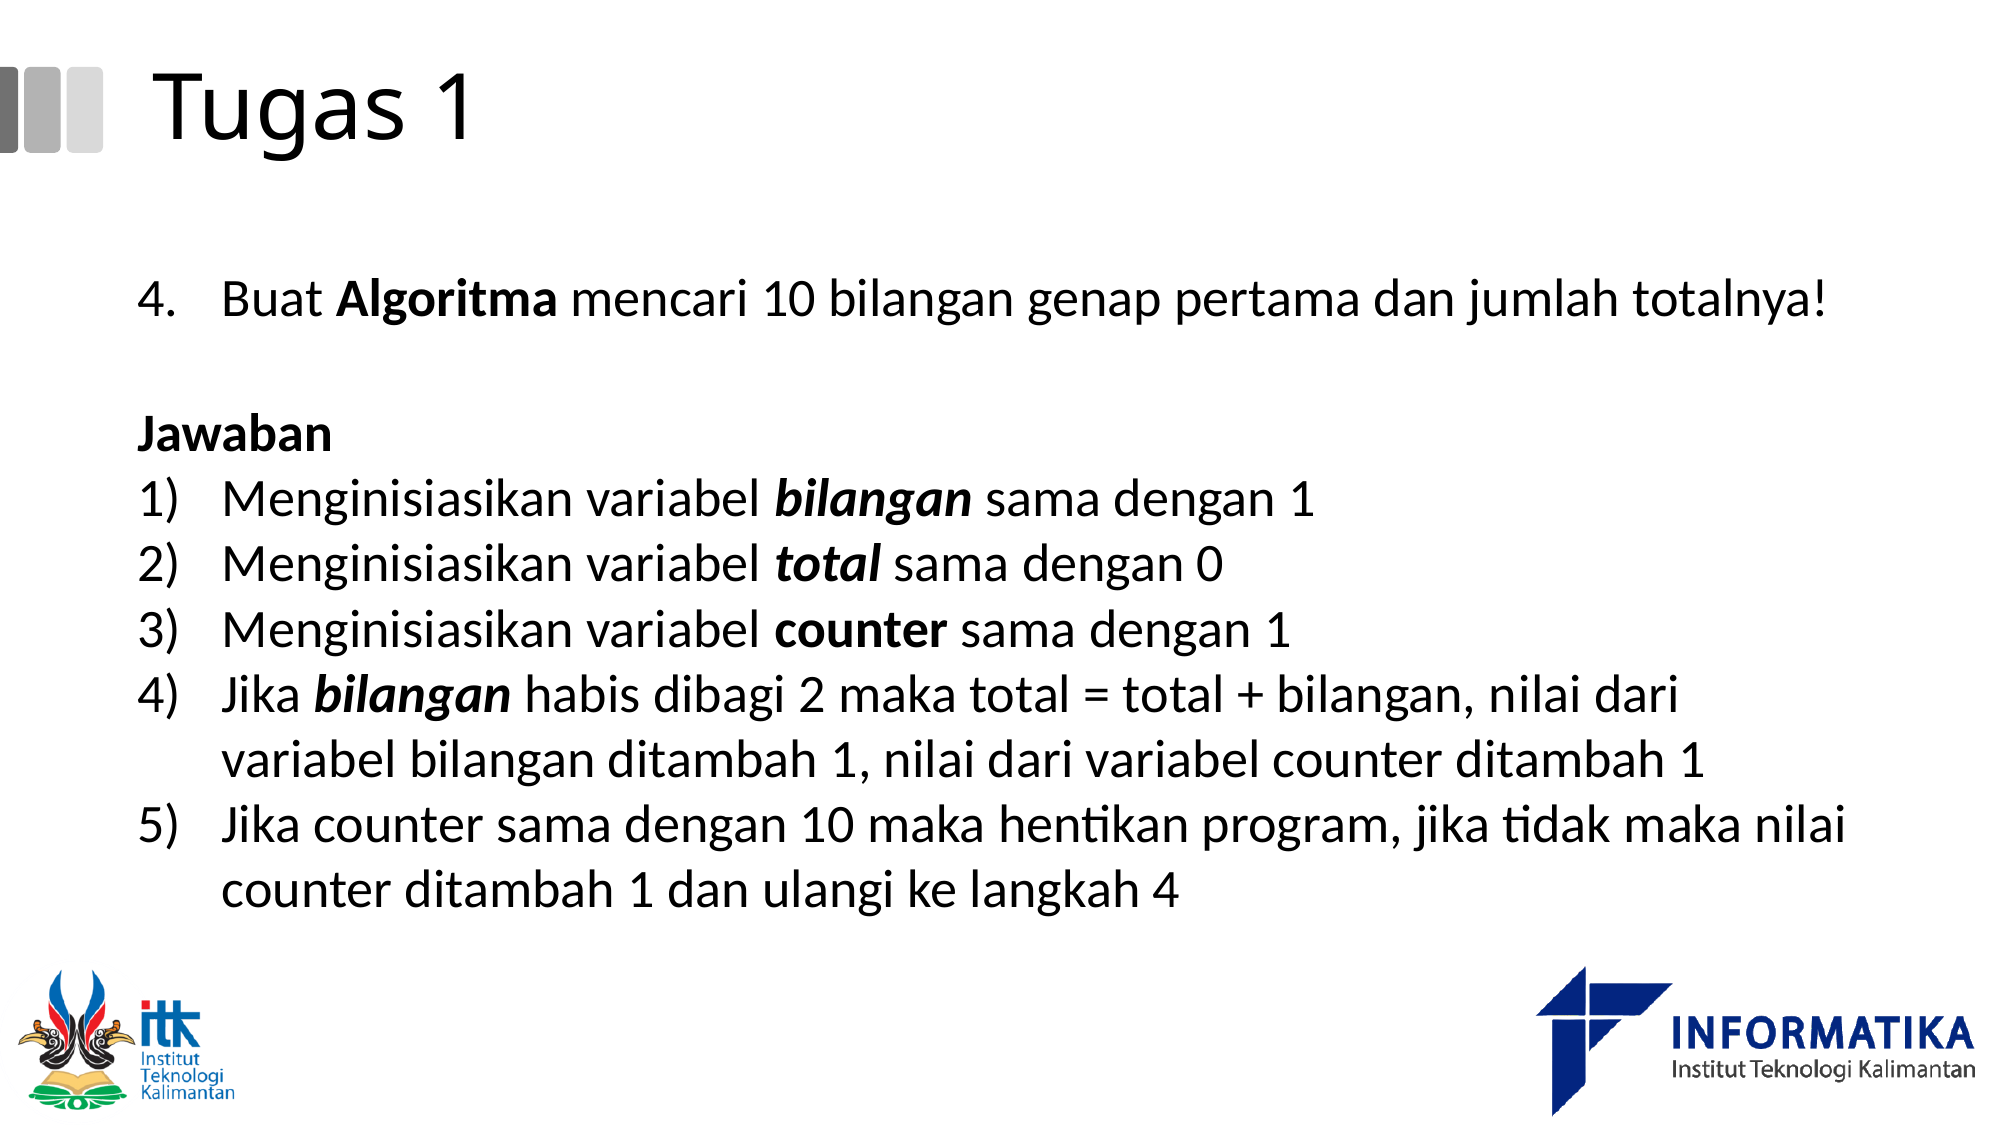

# Tugas 1
Buat Algoritma mencari 10 bilangan genap pertama dan jumlah totalnya!
Jawaban
Menginisiasikan variabel bilangan sama dengan 1
Menginisiasikan variabel total sama dengan 0
Menginisiasikan variabel counter sama dengan 1
Jika bilangan habis dibagi 2 maka total = total + bilangan, nilai dari variabel bilangan ditambah 1, nilai dari variabel counter ditambah 1
Jika counter sama dengan 10 maka hentikan program, jika tidak maka nilai counter ditambah 1 dan ulangi ke langkah 4